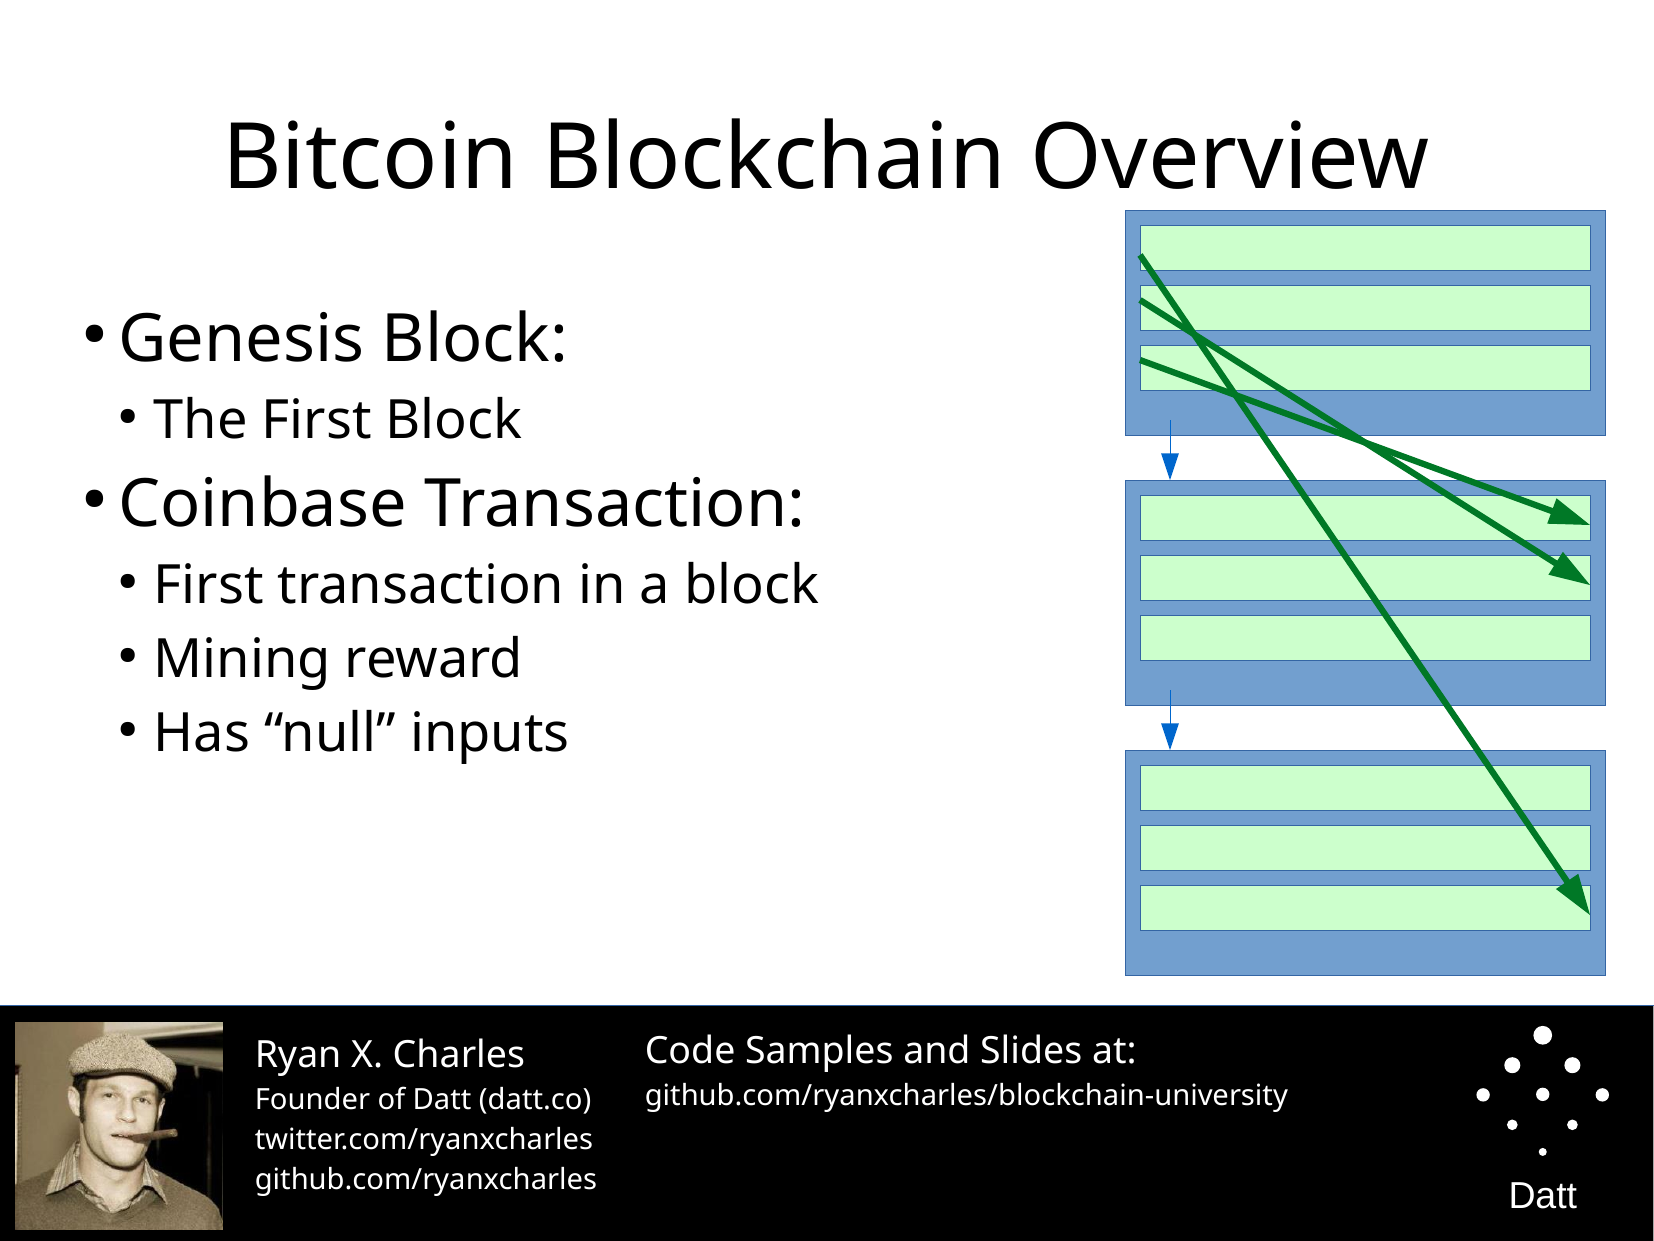

# Bitcoin Blockchain Overview
Genesis Block:
The First Block
Coinbase Transaction:
First transaction in a block
Mining reward
Has “null” inputs
Code Samples and Slides at:
github.com/ryanxcharles/blockchain-university
Ryan X. Charles
Founder of Datt (datt.co)
twitter.com/ryanxcharles
github.com/ryanxcharles
Datt